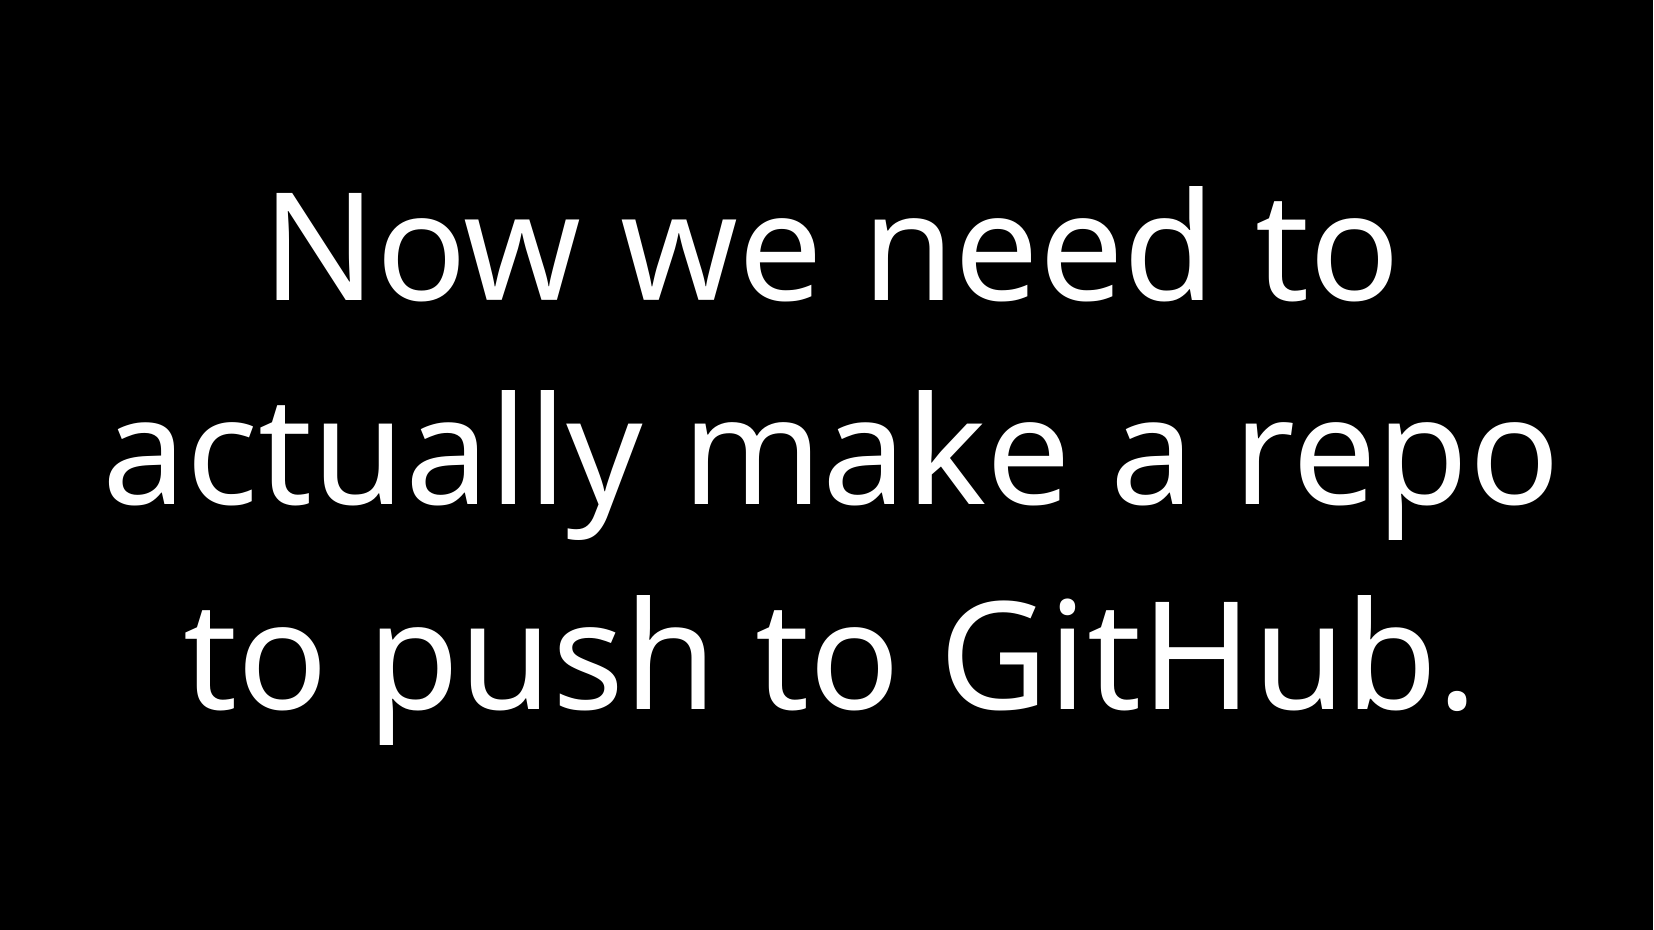

# Now we need to actually make a repo to push to GitHub.